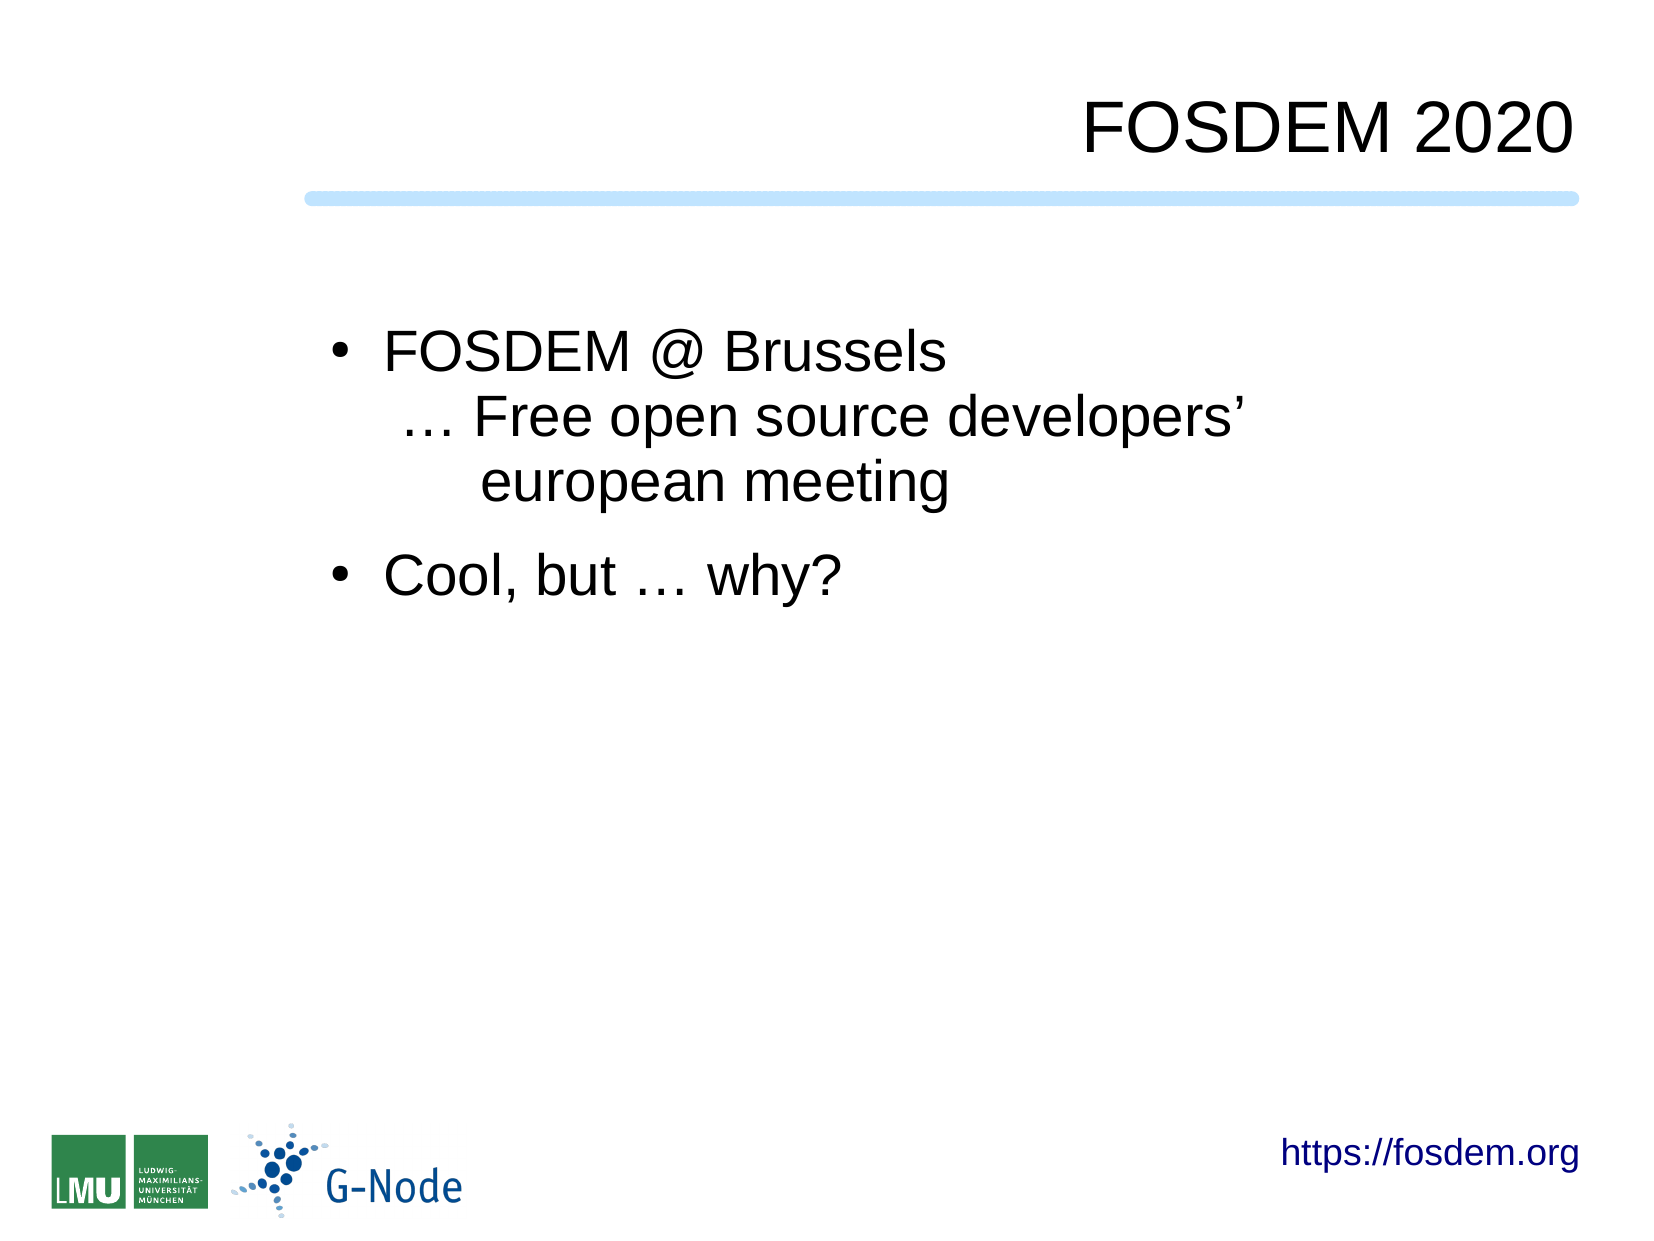

FOSDEM 2020
# FOSDEM @ Brussels … Free open source developers’ european meeting
Cool, but … why?
https://fosdem.org